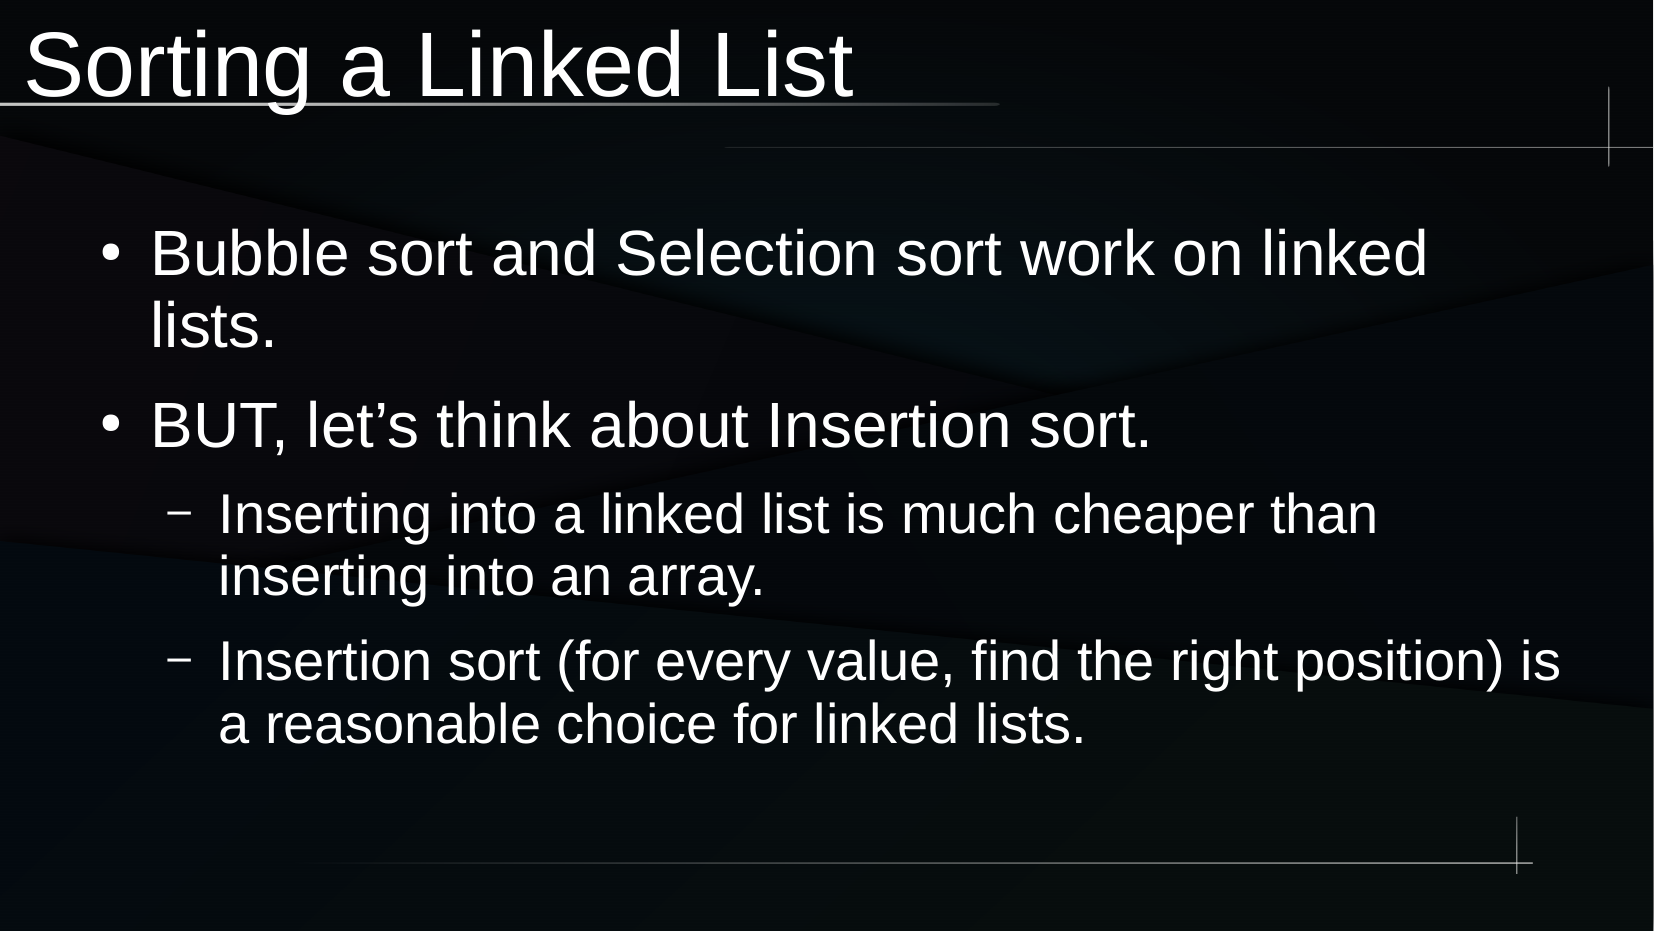

# Sorting a Linked List
Bubble sort and Selection sort work on linked lists.
BUT, let’s think about Insertion sort.
Inserting into a linked list is much cheaper than inserting into an array.
Insertion sort (for every value, find the right position) is a reasonable choice for linked lists.